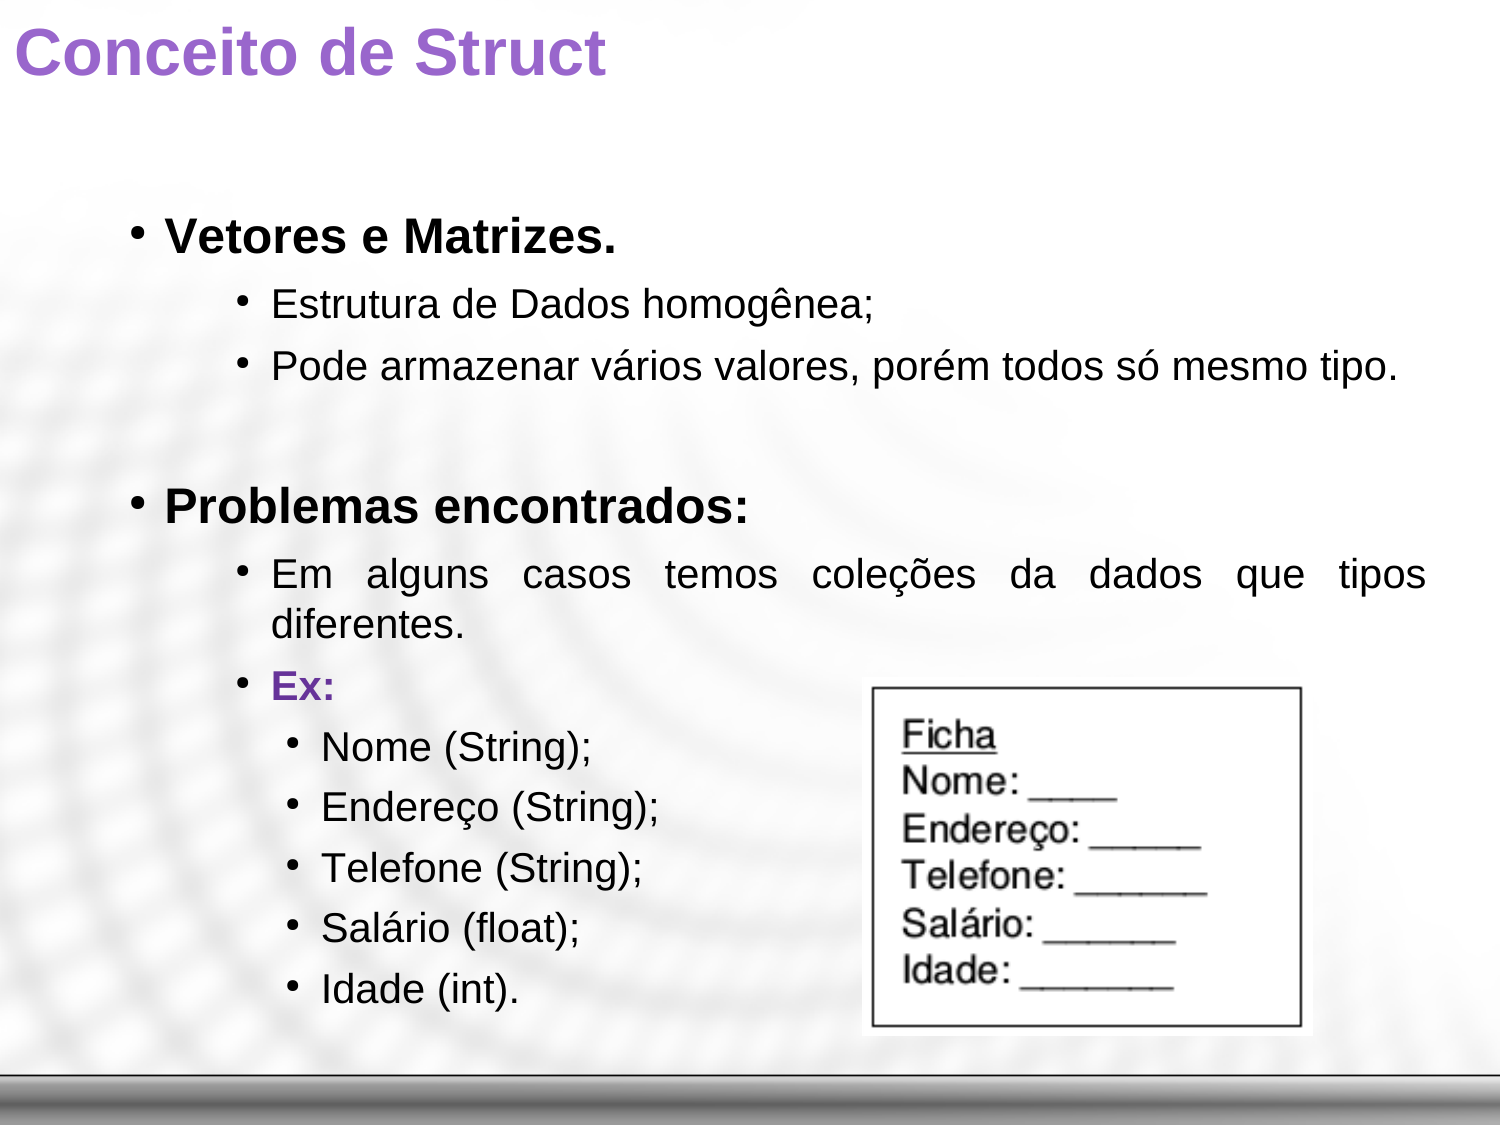

# Conceito de Struct
Vetores e Matrizes.
Estrutura de Dados homogênea;
Pode armazenar vários valores, porém todos só mesmo tipo.
Problemas encontrados:
Em alguns casos temos coleções da dados que tipos diferentes.
Ex:
Nome (String);
Endereço (String);
Telefone (String);
Salário (float);
Idade (int).